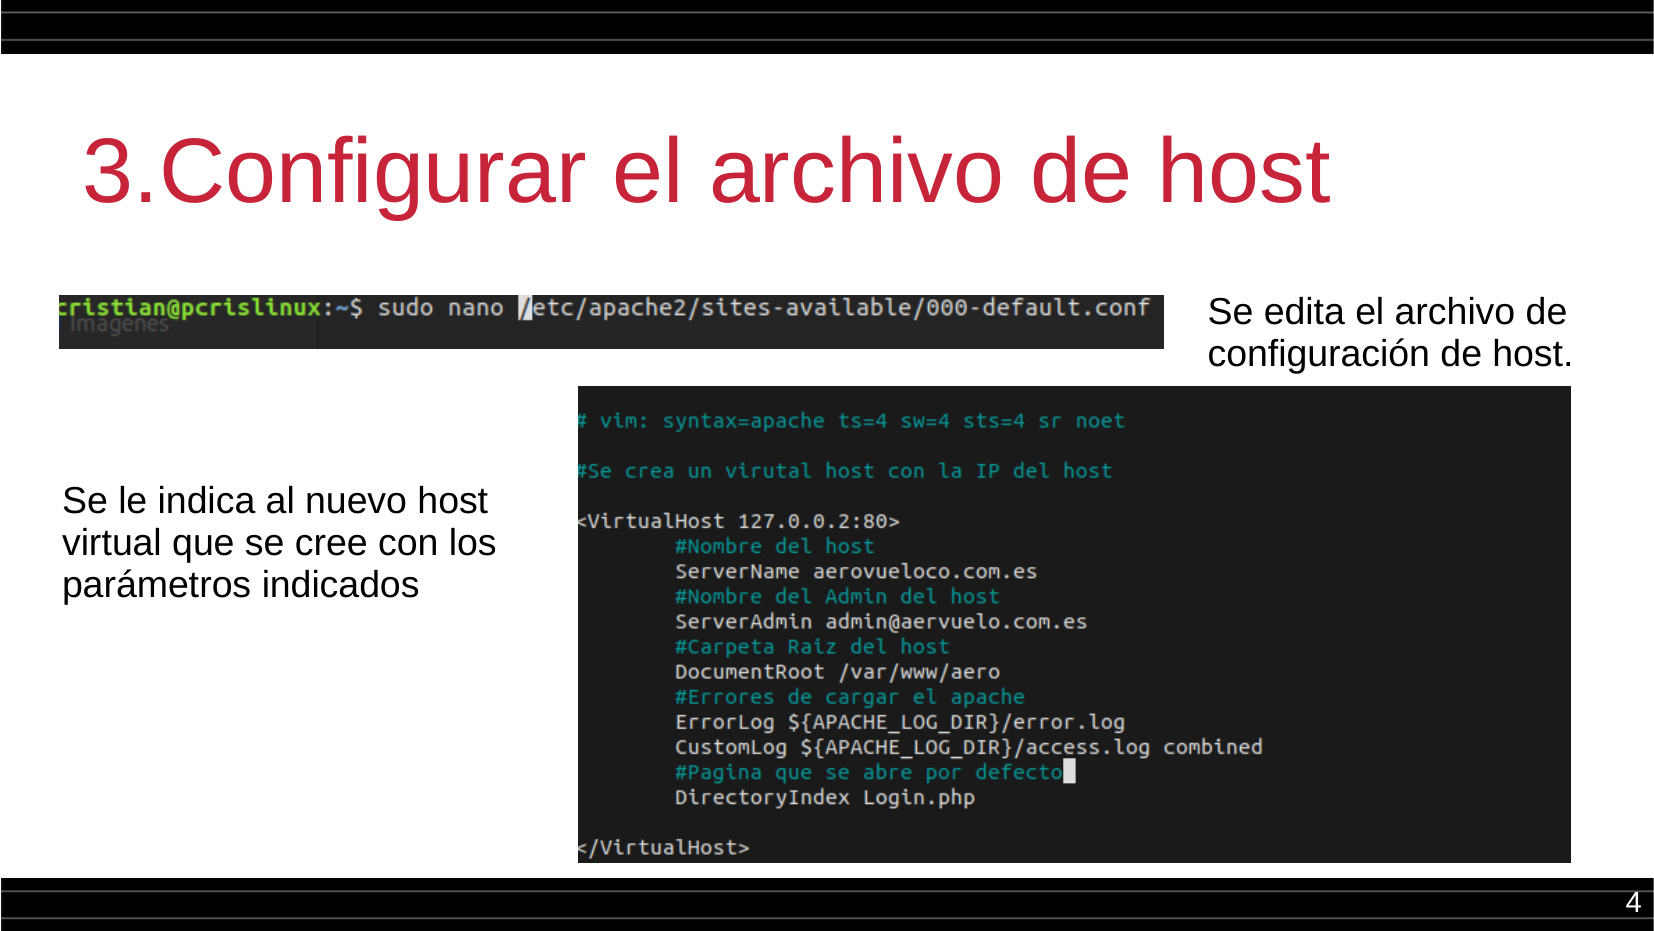

# 3.Configurar el archivo de host
Se edita el archivo de configuración de host.
Se le indica al nuevo host virtual que se cree con los parámetros indicados